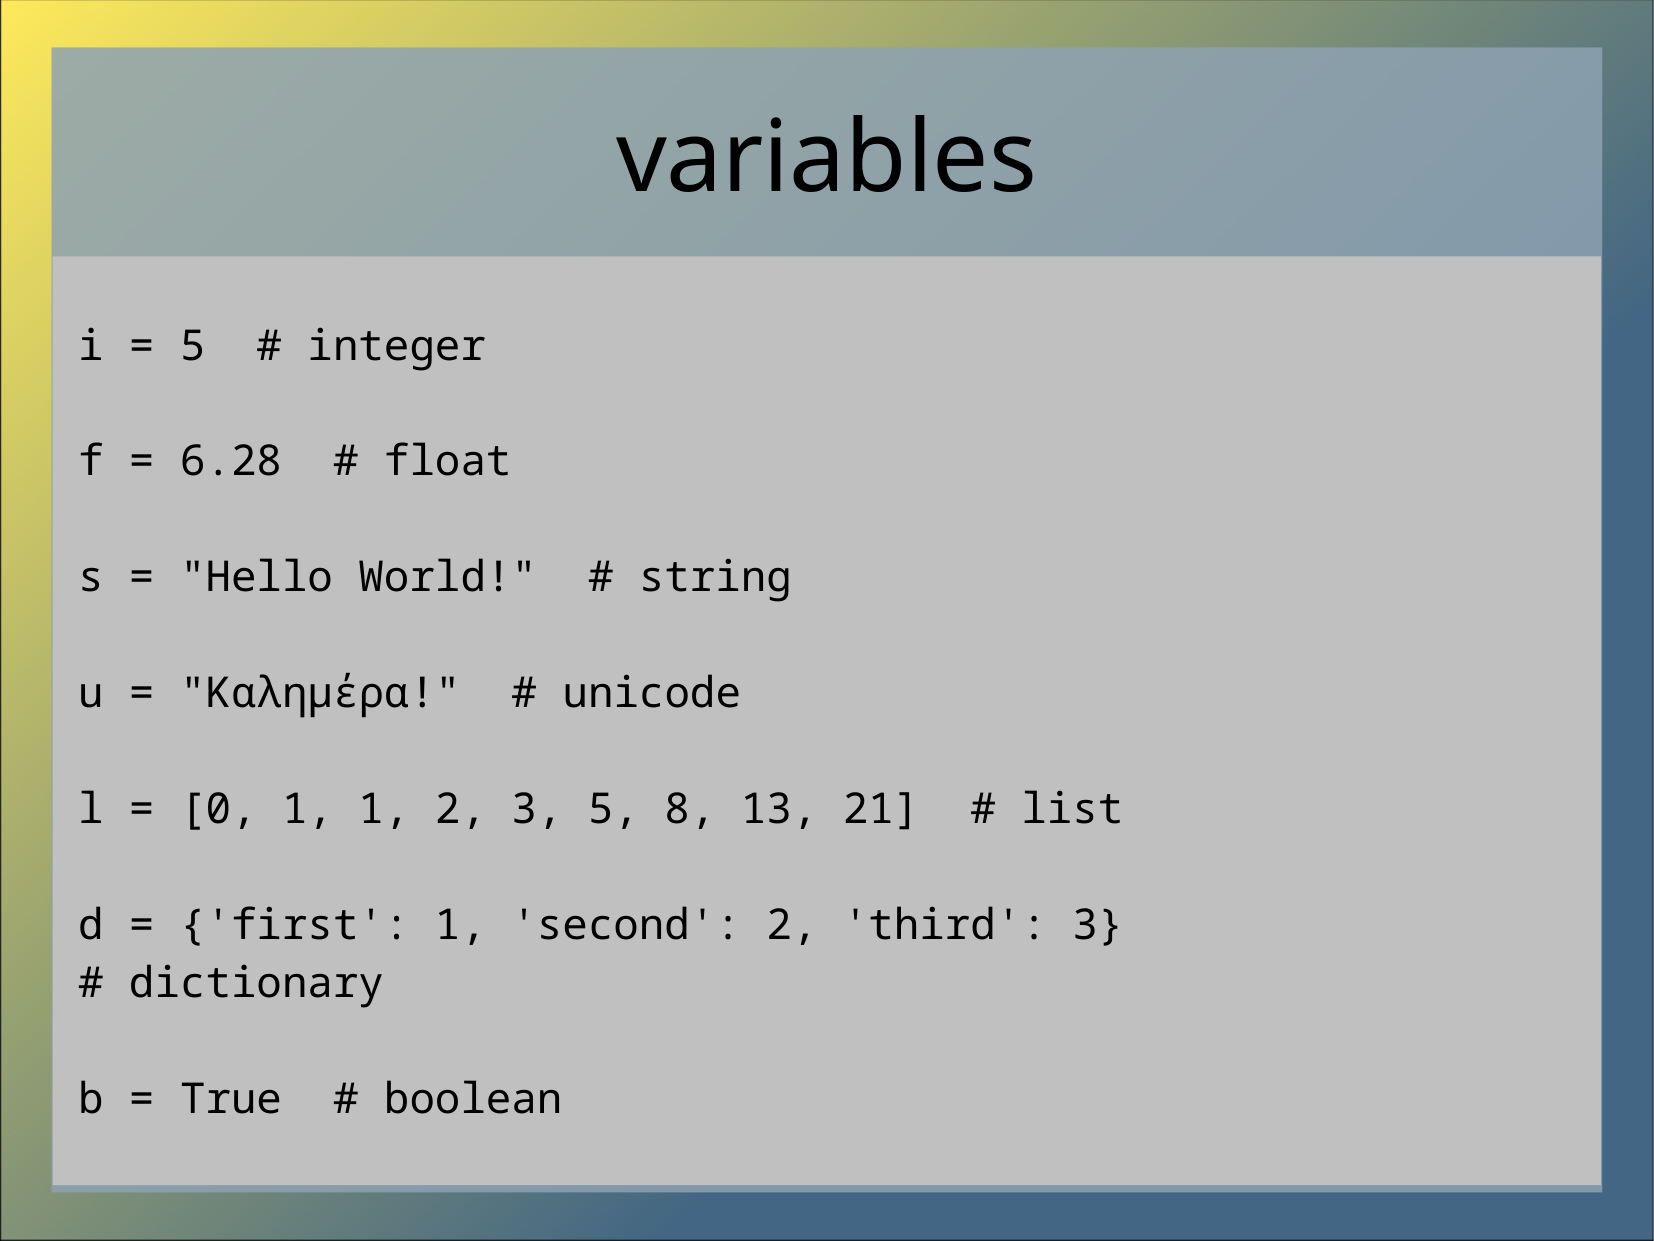

# variables
i = 5 # integer
f = 6.28 # float
s = "Hello World!" # string
u = "Καλημέρα!" # unicode
l = [0, 1, 1, 2, 3, 5, 8, 13, 21] # list
d = {'first': 1, 'second': 2, 'third': 3}
# dictionary
b = True # boolean